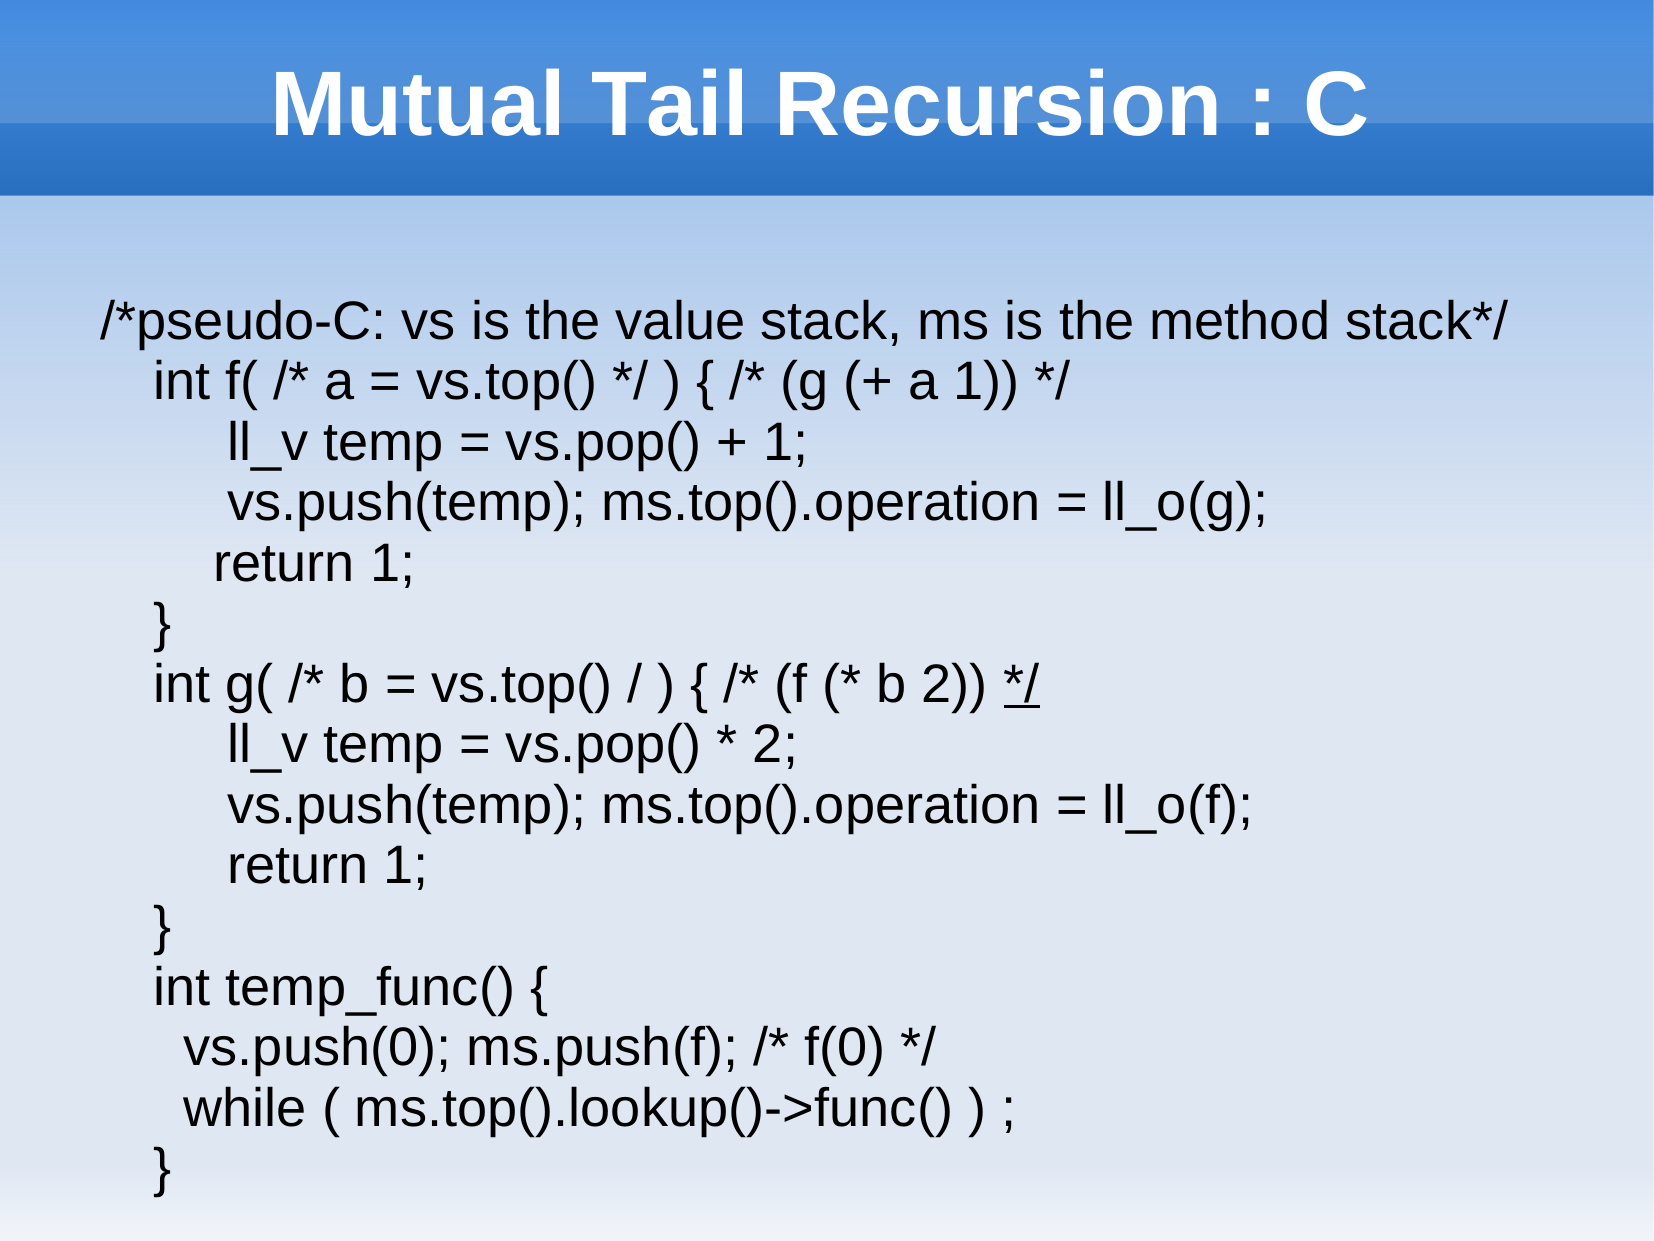

# Mutual Tail Recursion : C
/*pseudo-C: vs is the value stack, ms is the method stack*/
int f( /* a = vs.top() */ ) { /* (g (+ a 1)) */
	ll_v temp = vs.pop() + 1;
	vs.push(temp); ms.top().operation = ll_o(g);
 return 1;
}
int g( /* b = vs.top() / ) { /* (f (* b 2)) */
	ll_v temp = vs.pop() * 2;
	vs.push(temp); ms.top().operation = ll_o(f);
	return 1;
}
int temp_func() {
 vs.push(0); ms.push(f); /* f(0) */
 while ( ms.top().lookup()->func() ) ;
}